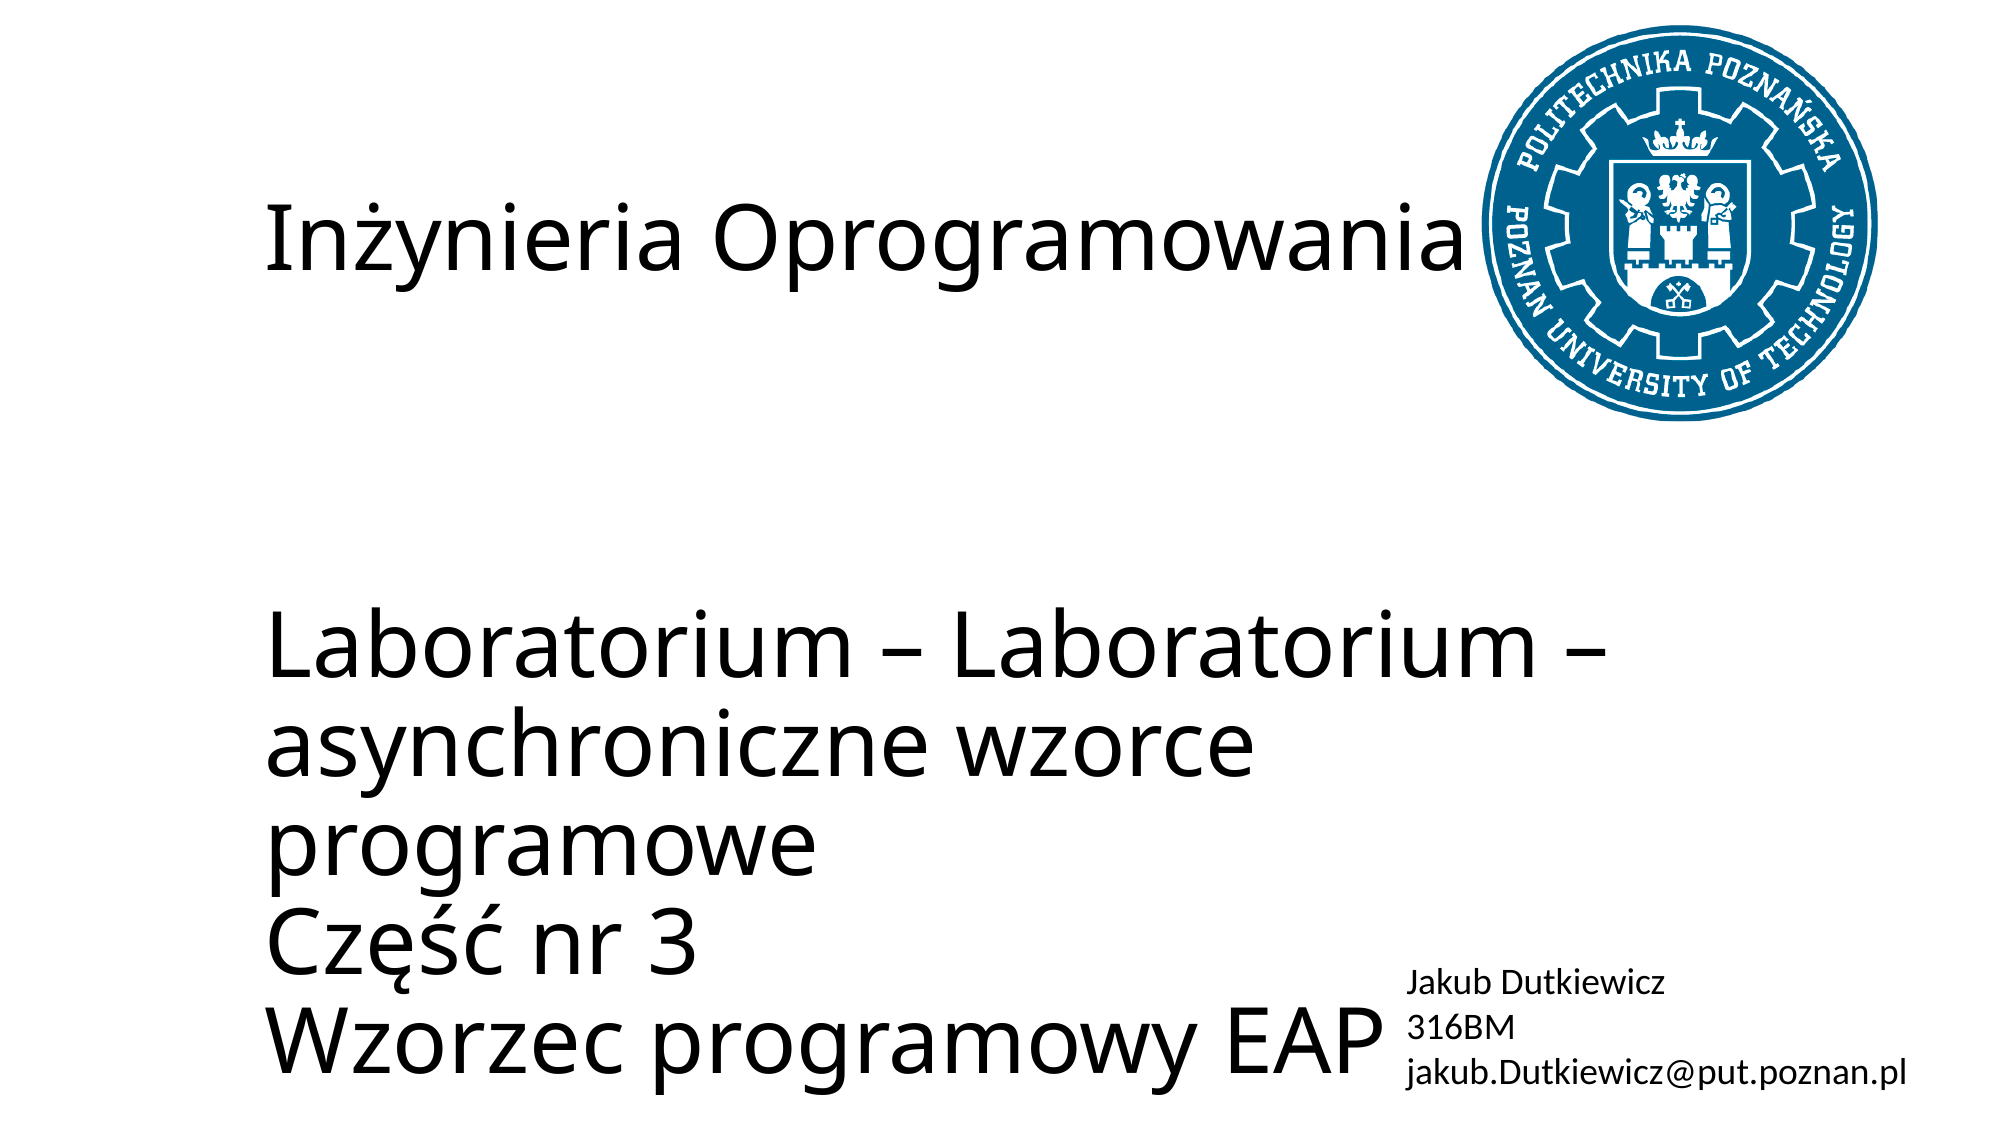

# Inżynieria Oprogramowania
Laboratorium – Laboratorium – asynchroniczne wzorce programowe
Część nr 3
Wzorzec programowy EAP
Jakub Dutkiewicz
316BM
jakub.Dutkiewicz@put.poznan.pl